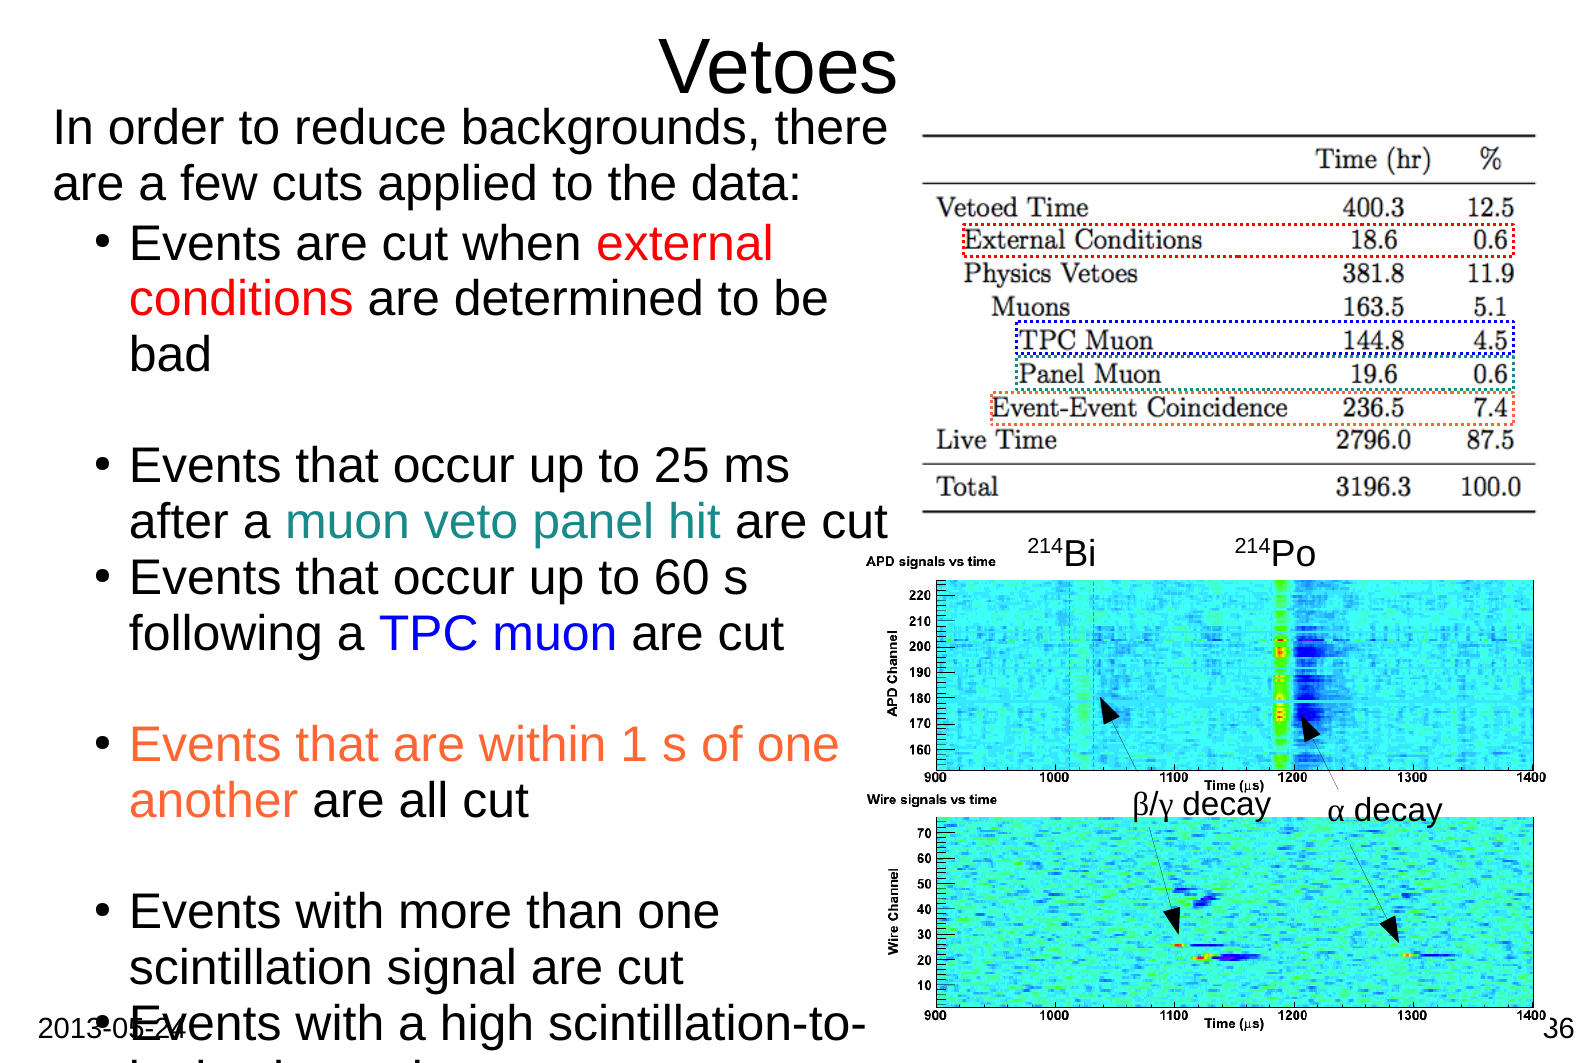

# Vetoes
In order to reduce backgrounds, there are a few cuts applied to the data:
Events are cut when external conditions are determined to be bad
Events that occur up to 25 ms after a muon veto panel hit are cut
Events that occur up to 60 s following a TPC muon are cut
Events that are within 1 s of one another are all cut
Events with more than one scintillation signal are cut
Events with a high scintillation-to-ionization ratio are cut
214Bi
214Po
β/γ decay
α decay
2013-05-24
36